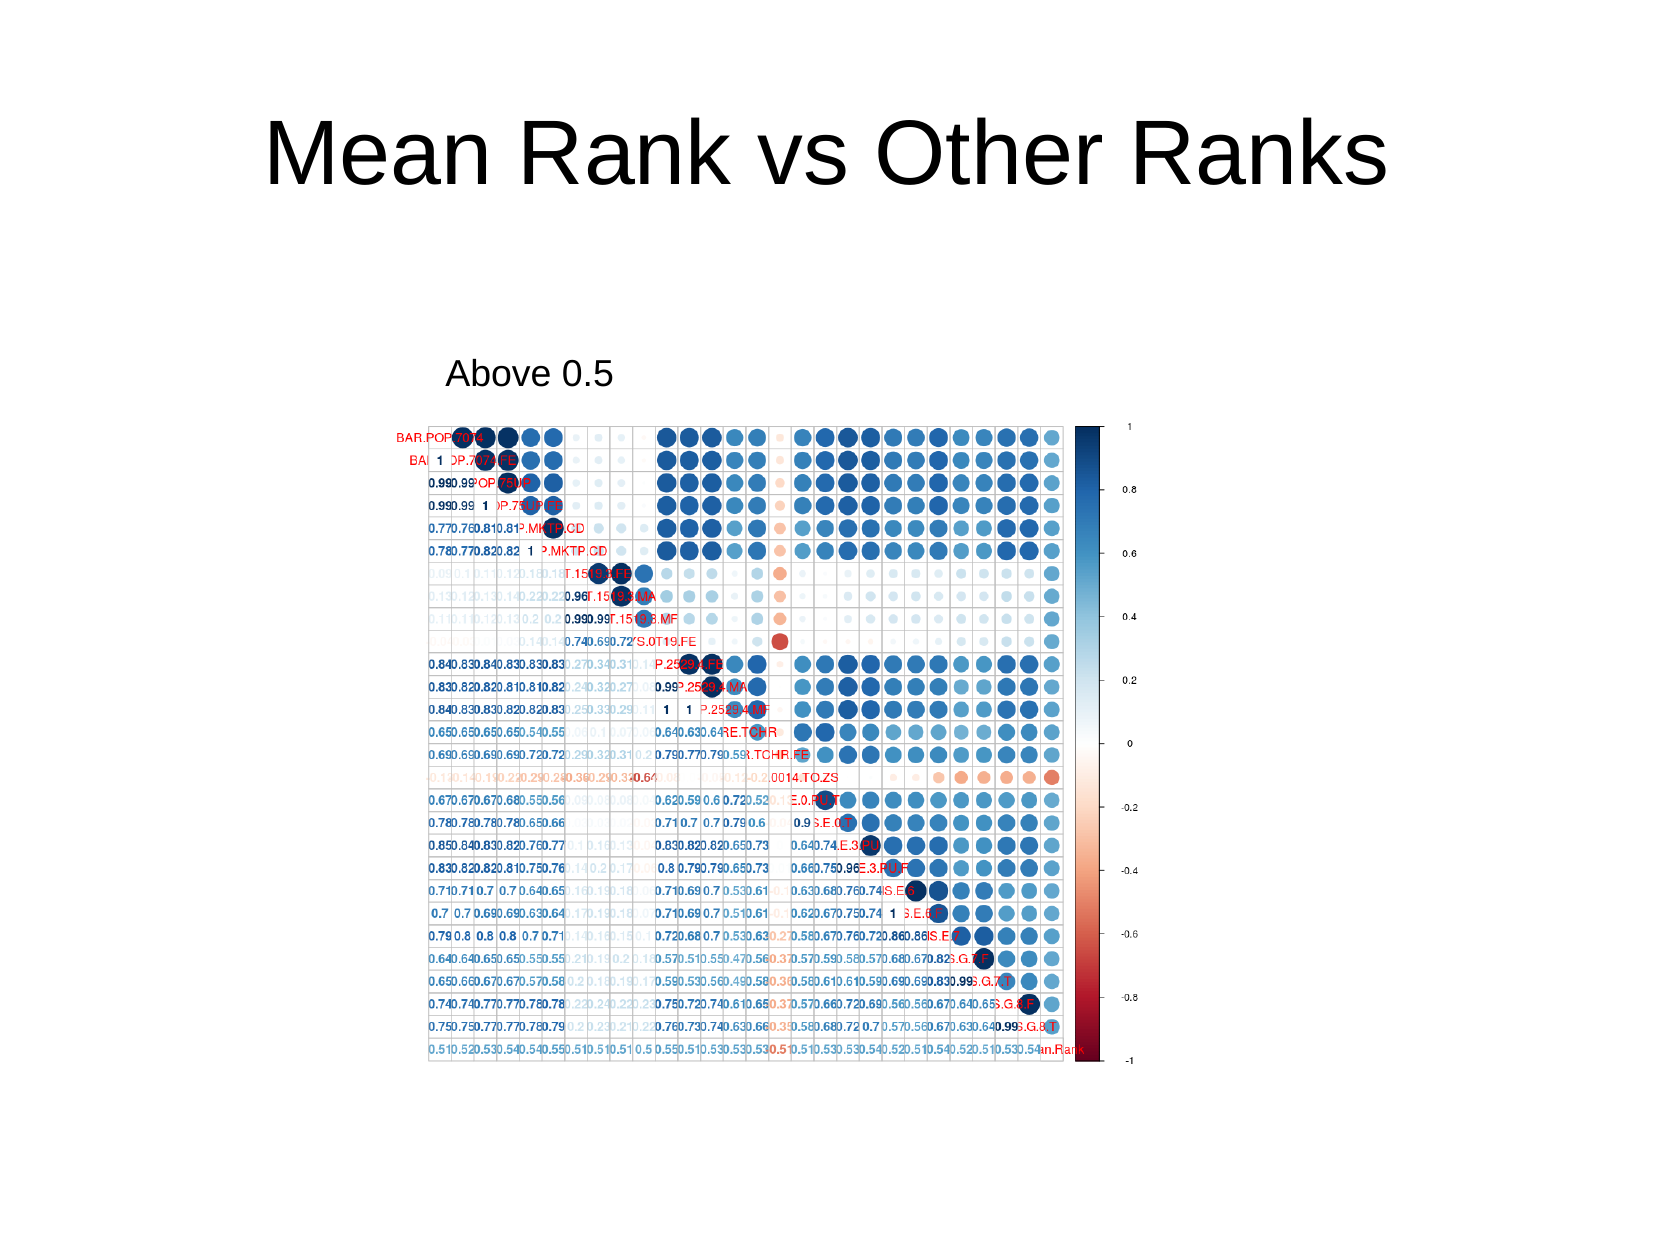

# Mean Rank vs Other Ranks
Above 0.5